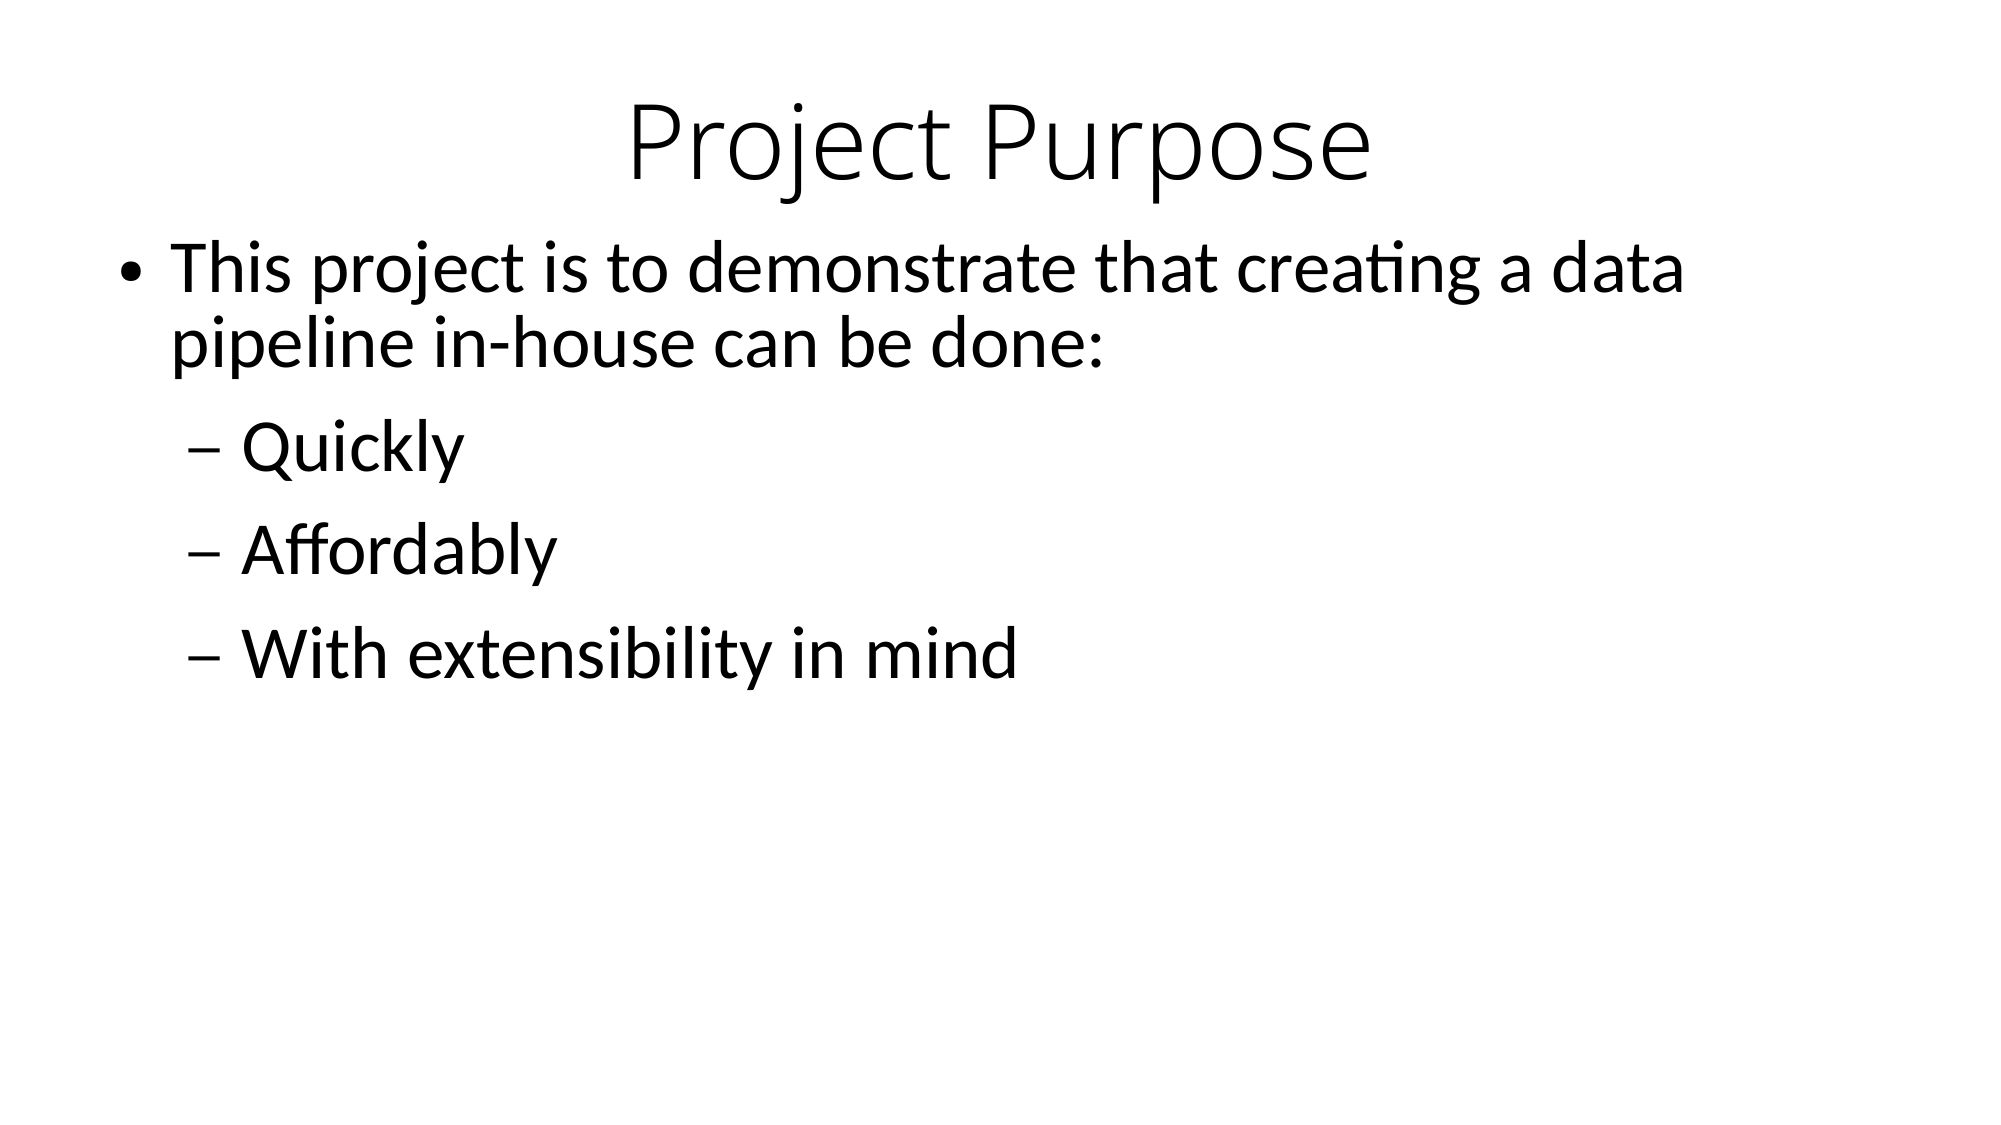

# Project Purpose
This project is to demonstrate that creating a data pipeline in-house can be done:
Quickly
Affordably
With extensibility in mind